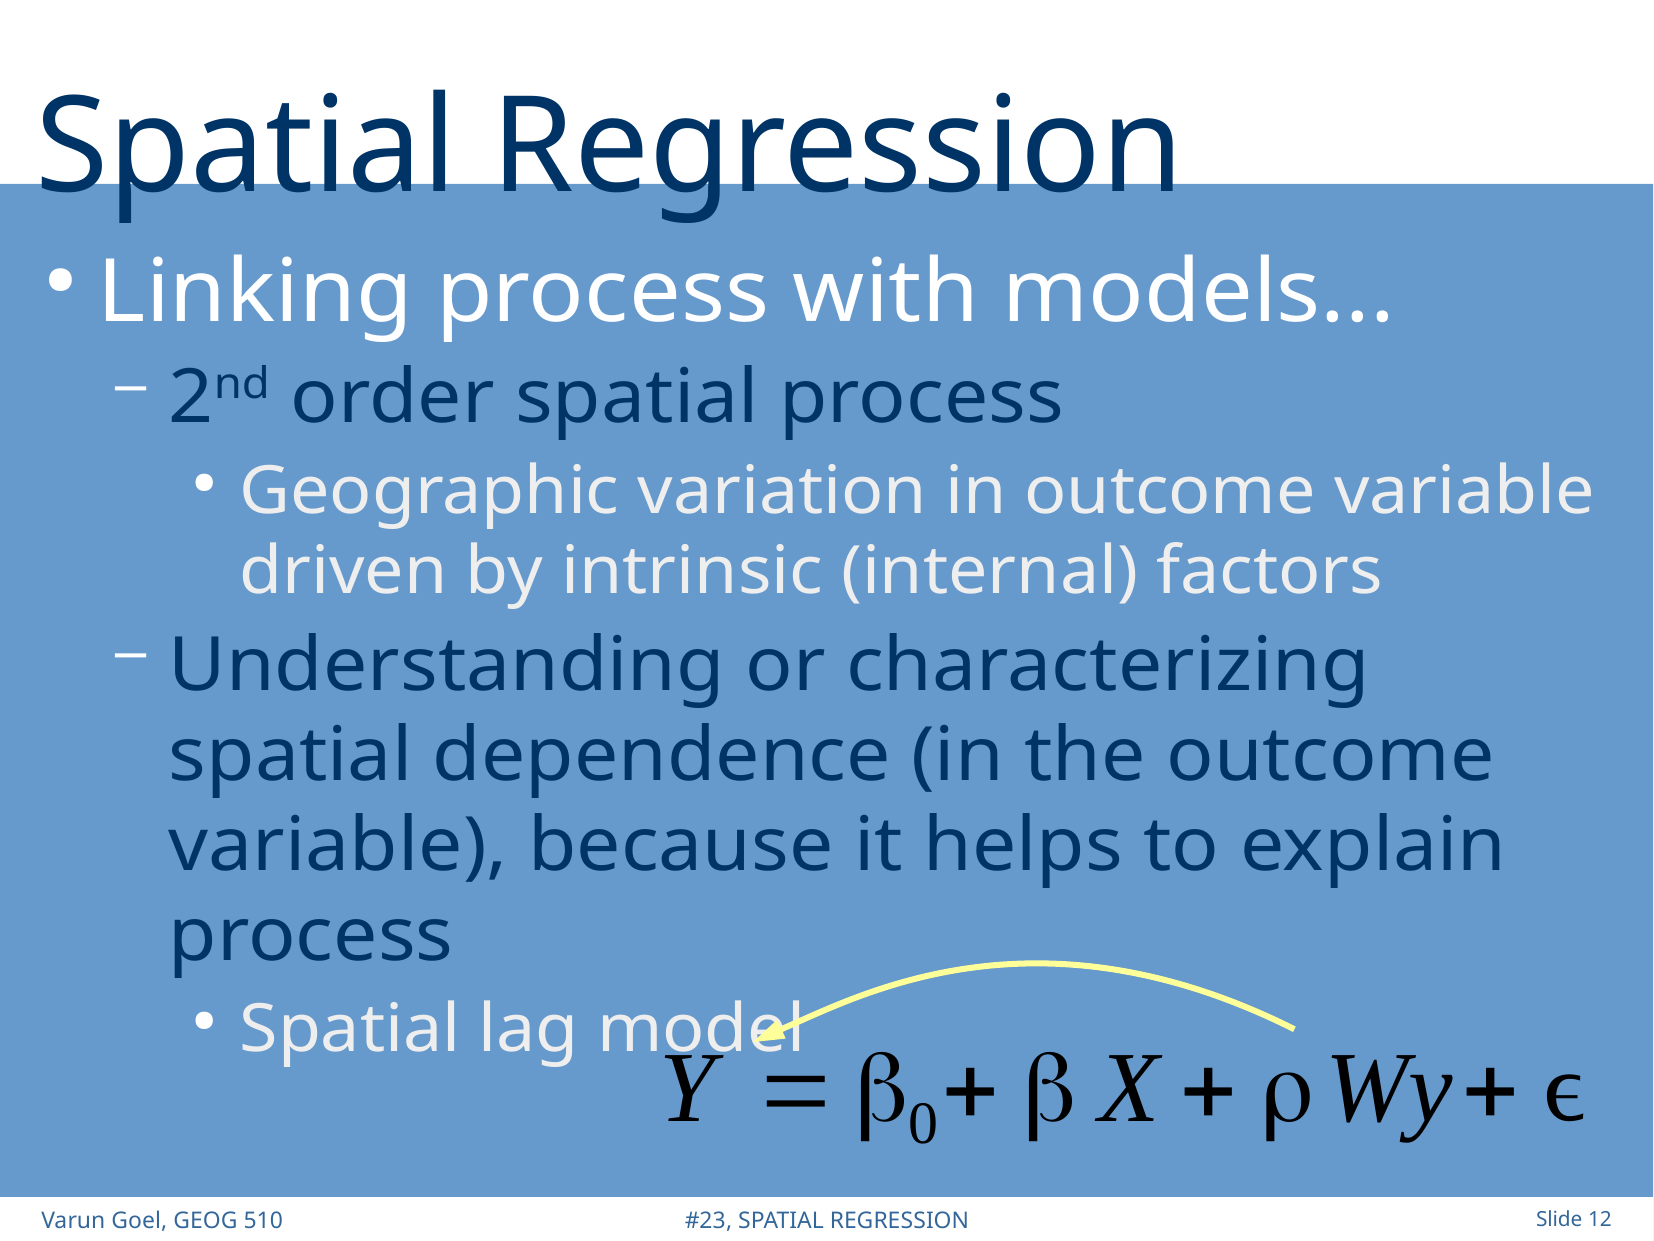

# Spatial Regression
Linking process with models...
2nd order spatial process
Geographic variation in outcome variable driven by intrinsic (internal) factors
Understanding or characterizing spatial dependence (in the outcome variable), because it helps to explain process
Spatial lag model
#23, SPATIAL REGRESSION
12